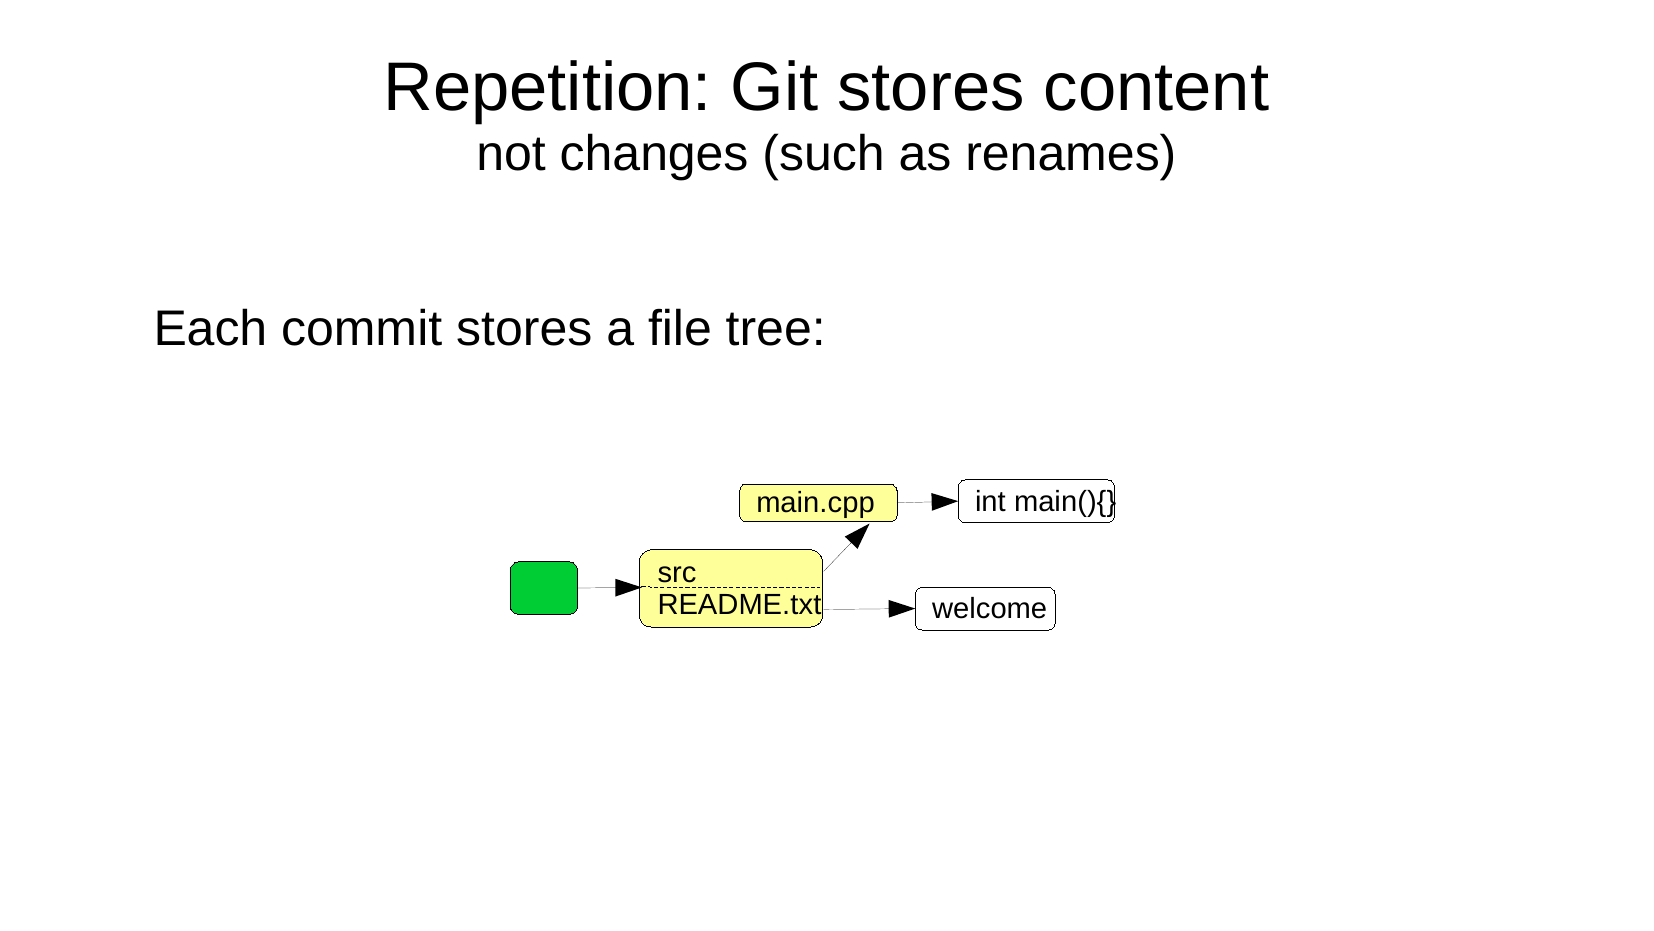

# Repetition: Git stores content not changes (such as renames)
Each commit stores a file tree:
int main(){}
main.cpp
src
README.txt
welcome